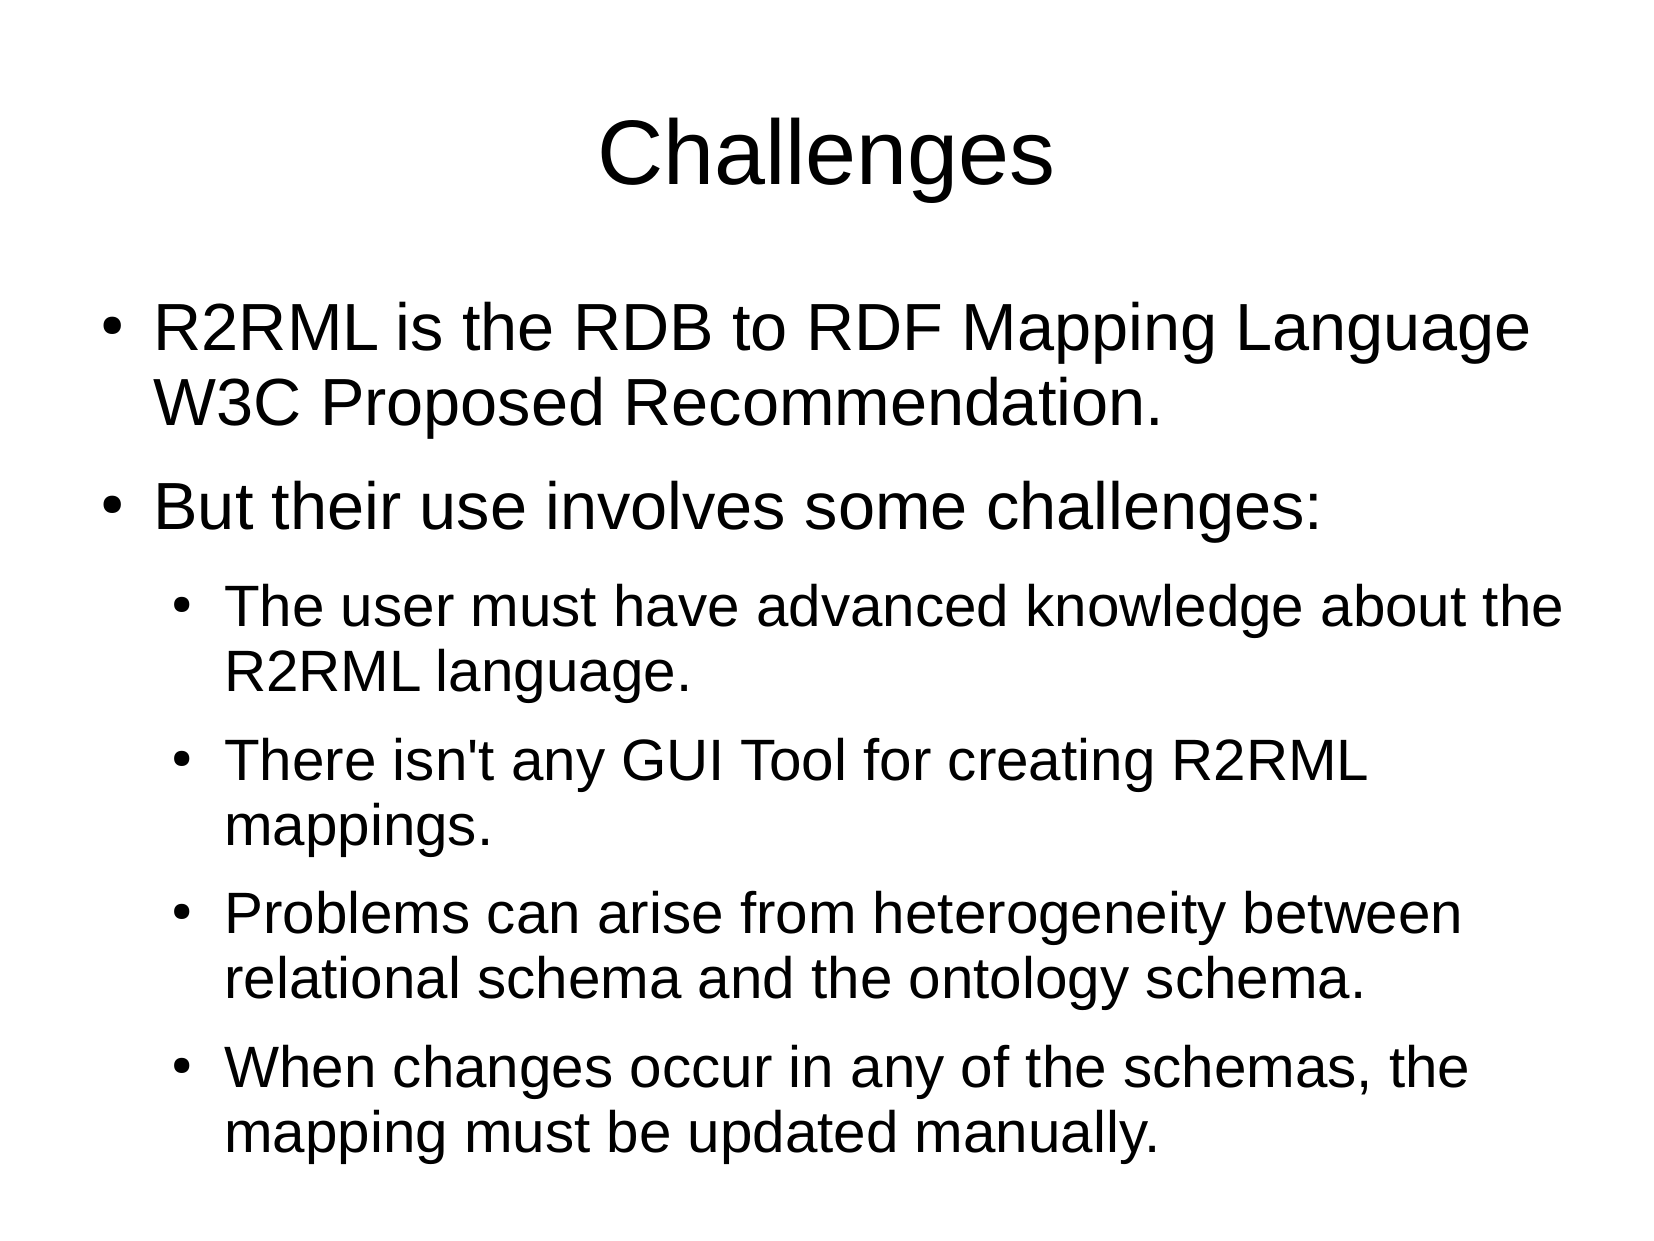

# Challenges
R2RML is the RDB to RDF Mapping Language W3C Proposed Recommendation.
But their use involves some challenges:
The user must have advanced knowledge about the R2RML language.
There isn't any GUI Tool for creating R2RML mappings.
Problems can arise from heterogeneity between relational schema and the ontology schema.
When changes occur in any of the schemas, the mapping must be updated manually.